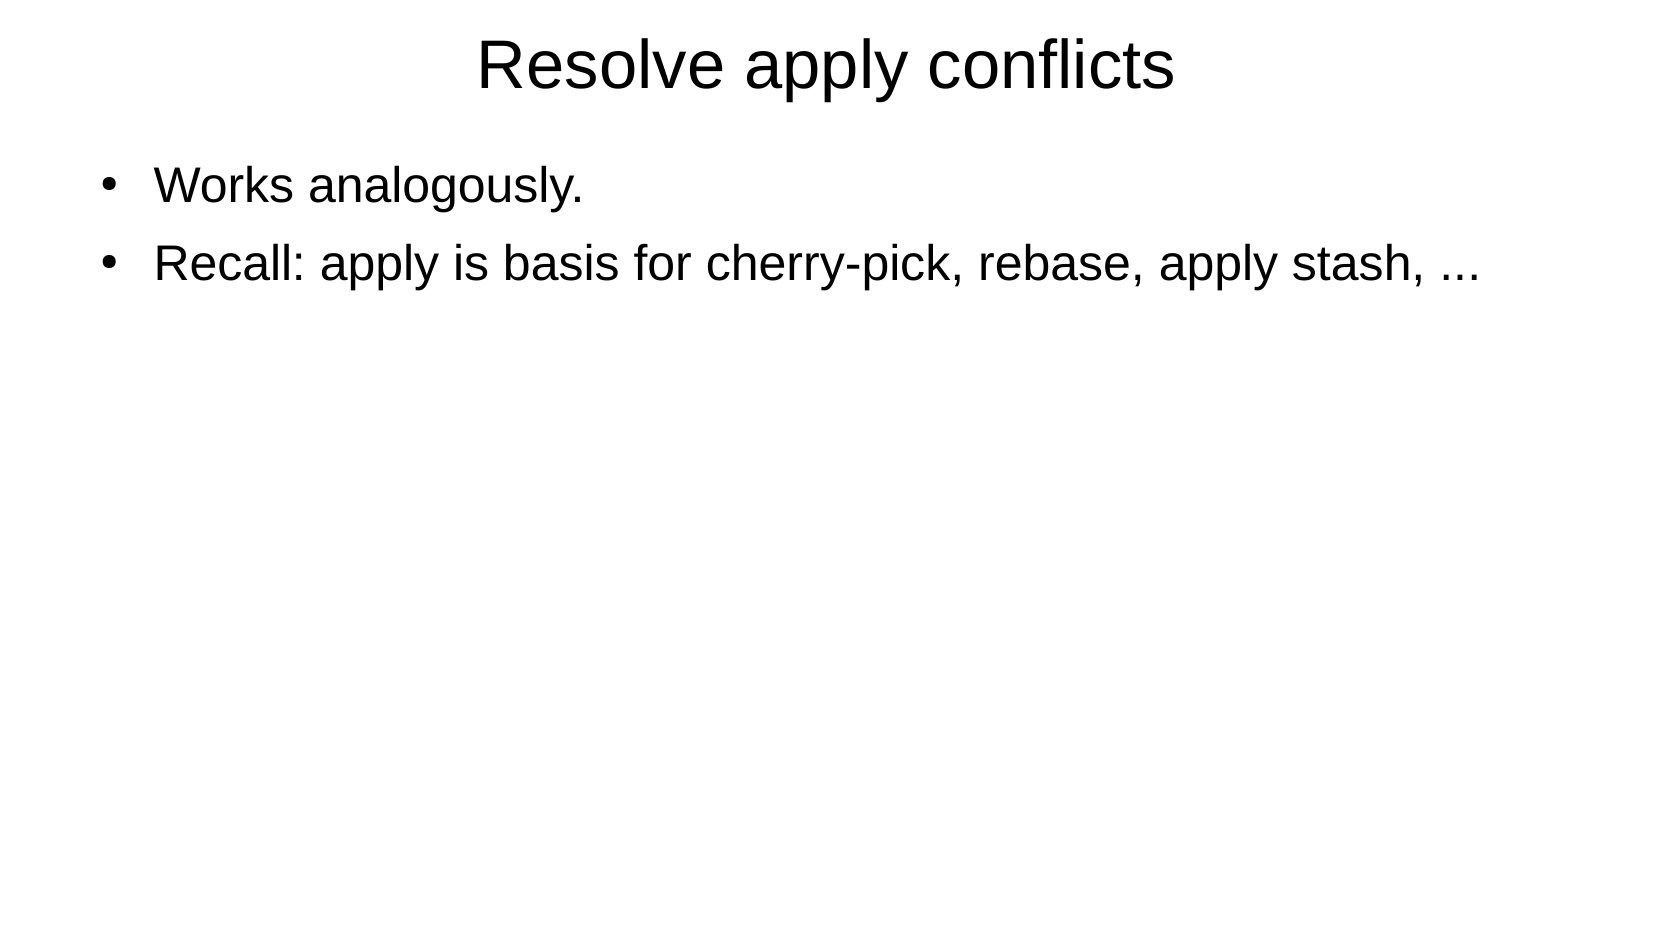

# Resolve apply conflicts
Works analogously.
Recall: apply is basis for cherry-pick, rebase, apply stash, ...